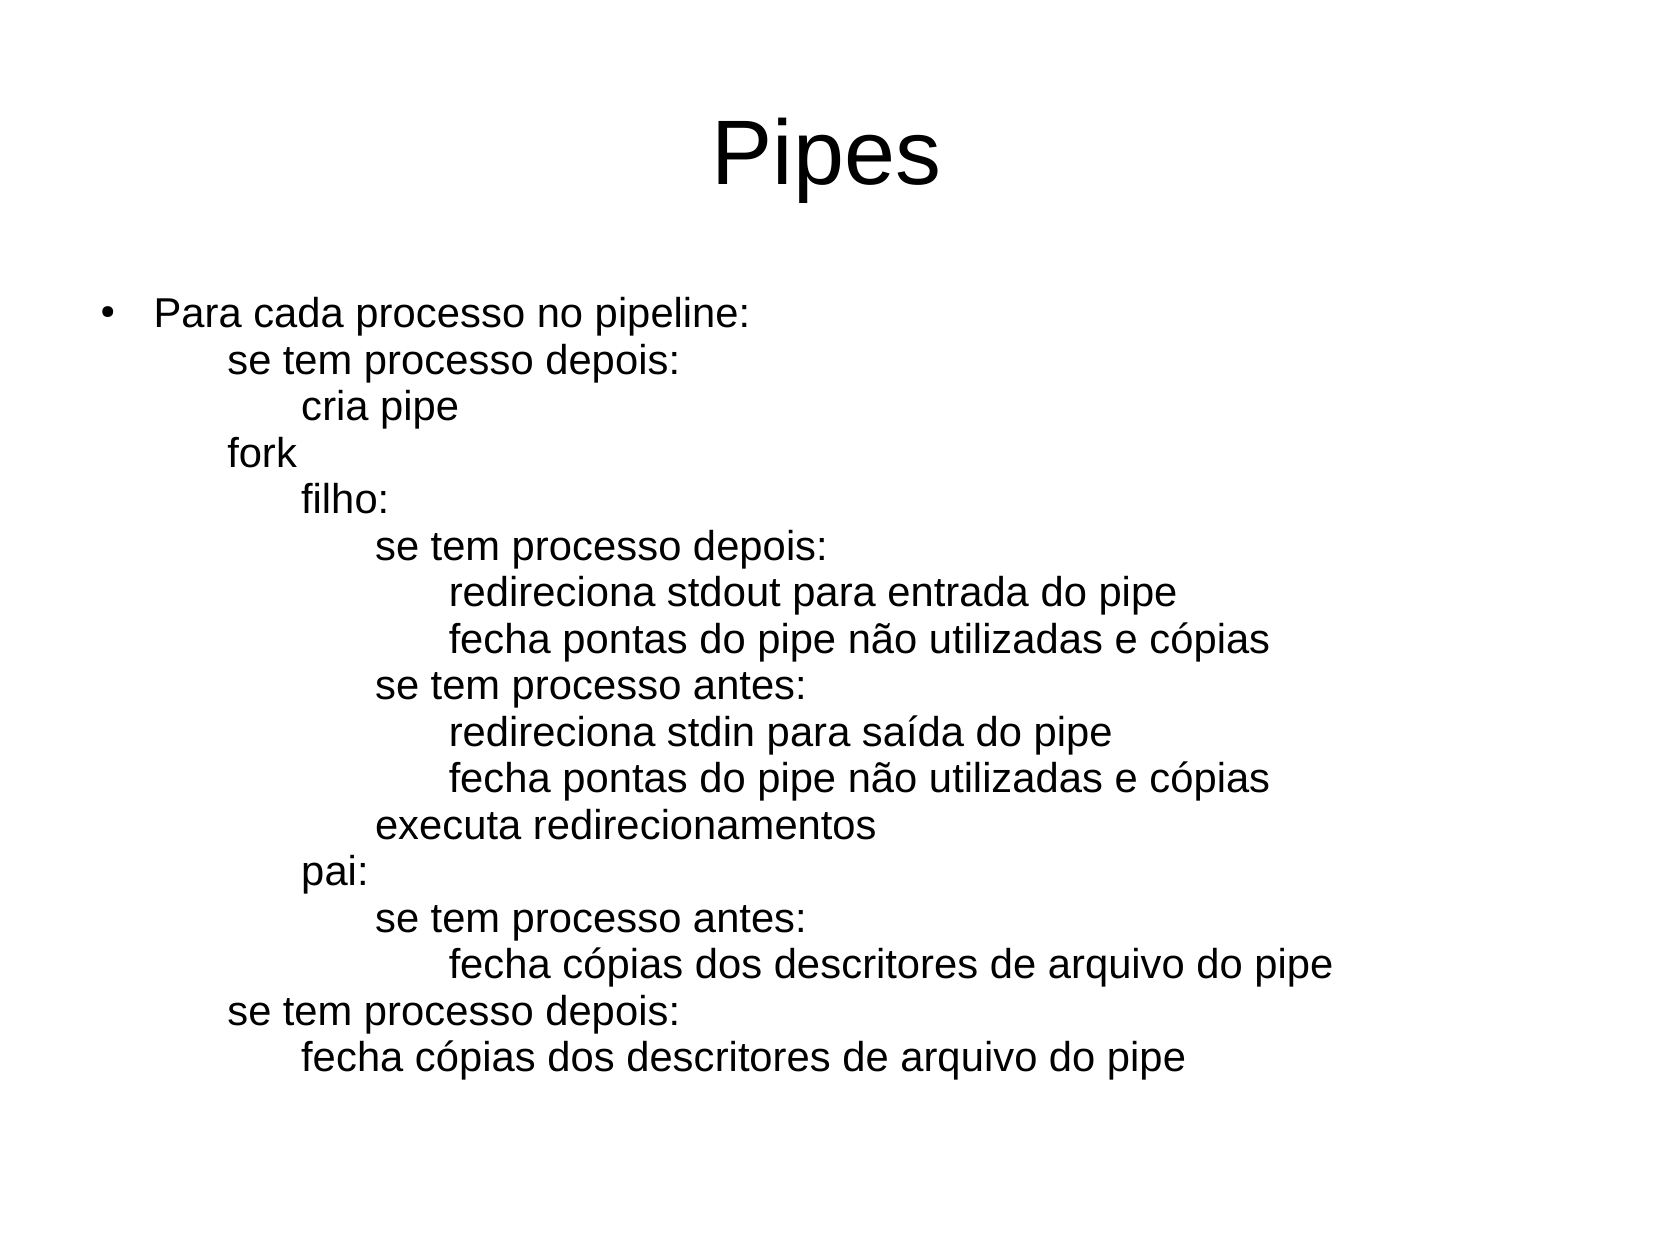

# Pipes
Para cada processo no pipeline:
	se tem processo depois:
		cria pipe
	fork
		filho:
			se tem processo depois:
				redireciona stdout para entrada do pipe
				fecha pontas do pipe não utilizadas e cópias
			se tem processo antes:
				redireciona stdin para saída do pipe
				fecha pontas do pipe não utilizadas e cópias
			executa redirecionamentos
		pai:
			se tem processo antes:
				fecha cópias dos descritores de arquivo do pipe
	se tem processo depois:
		fecha cópias dos descritores de arquivo do pipe